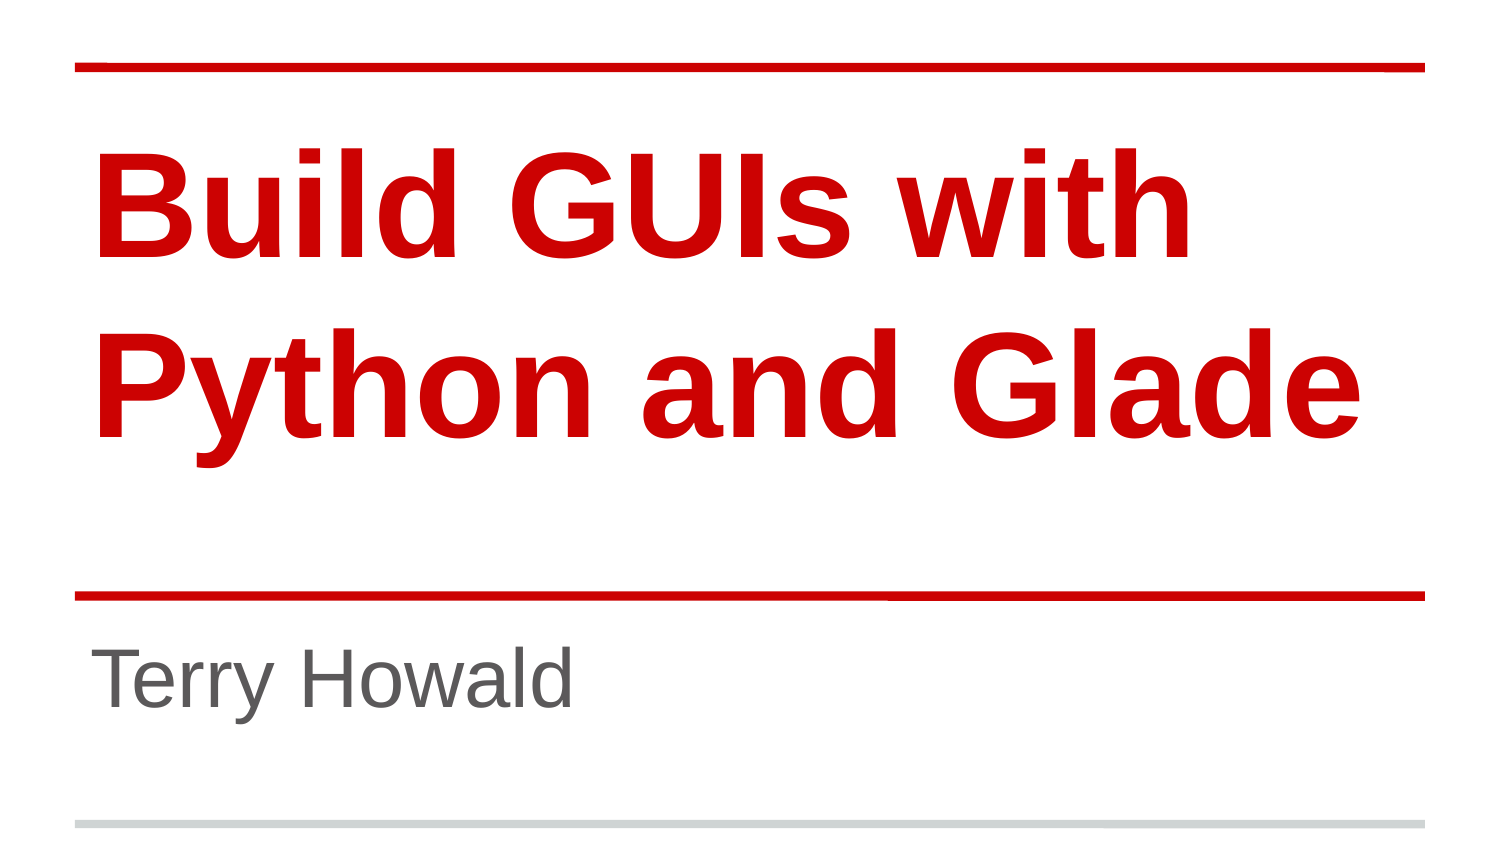

# Build GUIs with Python and Glade
Terry Howald